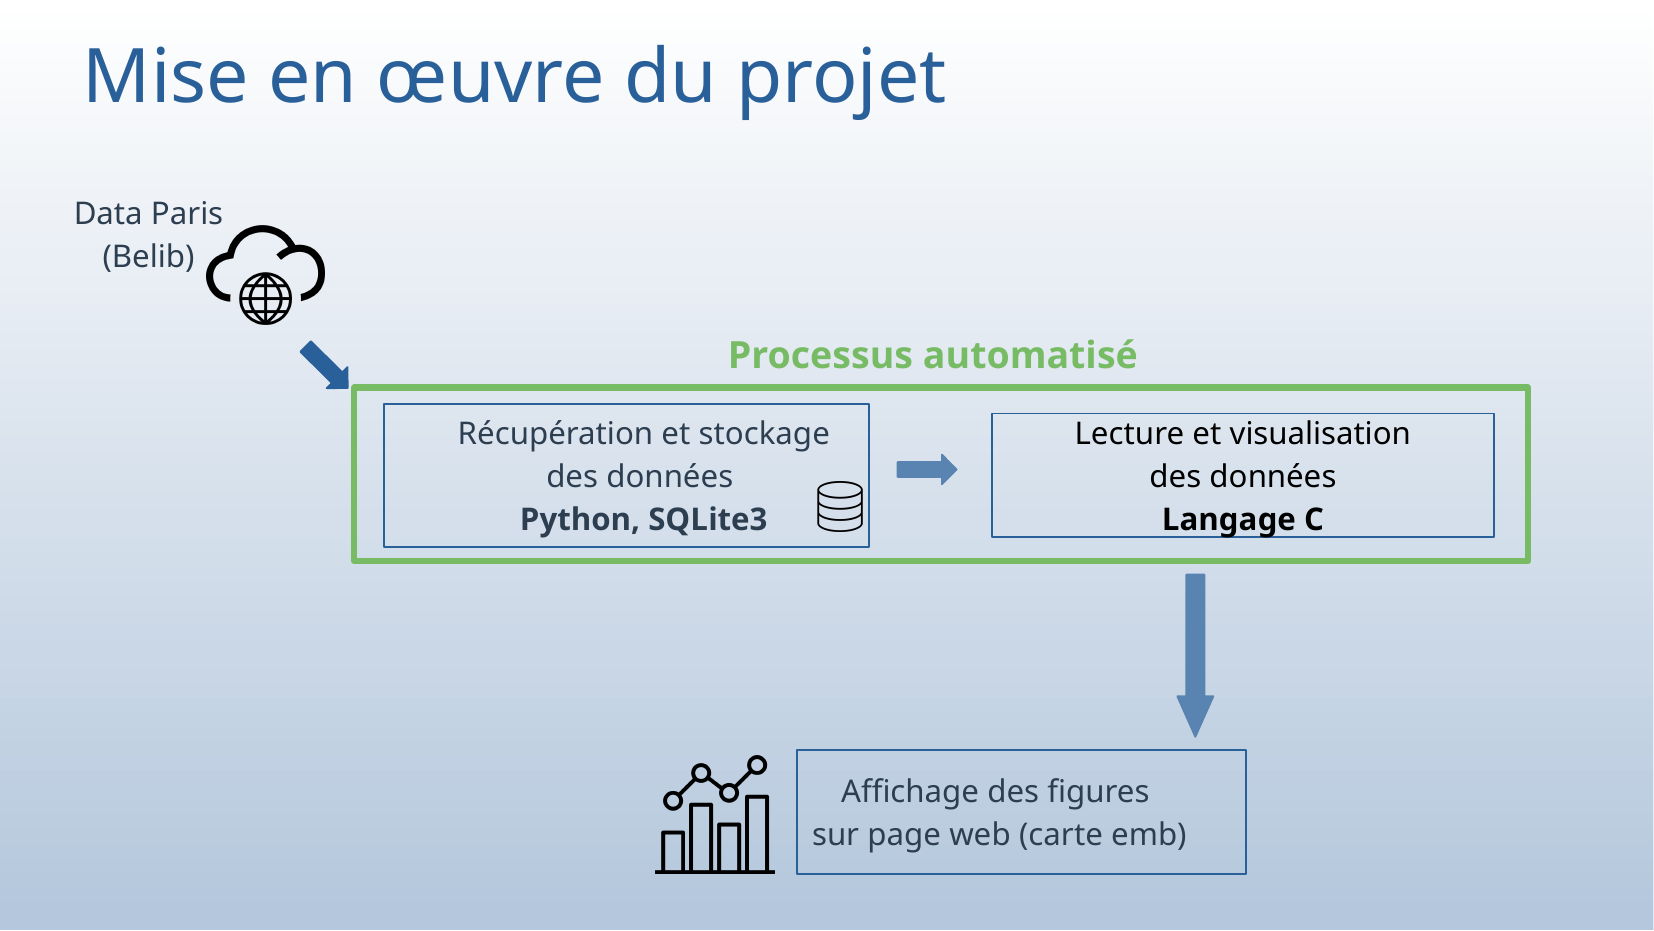

# Mise en œuvre du projet
Data Paris (Belib)
Processus automatisé
Récupération et stockage des données
Python, SQLite3
Lecture et visualisation
des données
Langage C
Affichage des figures
sur page web (carte emb)